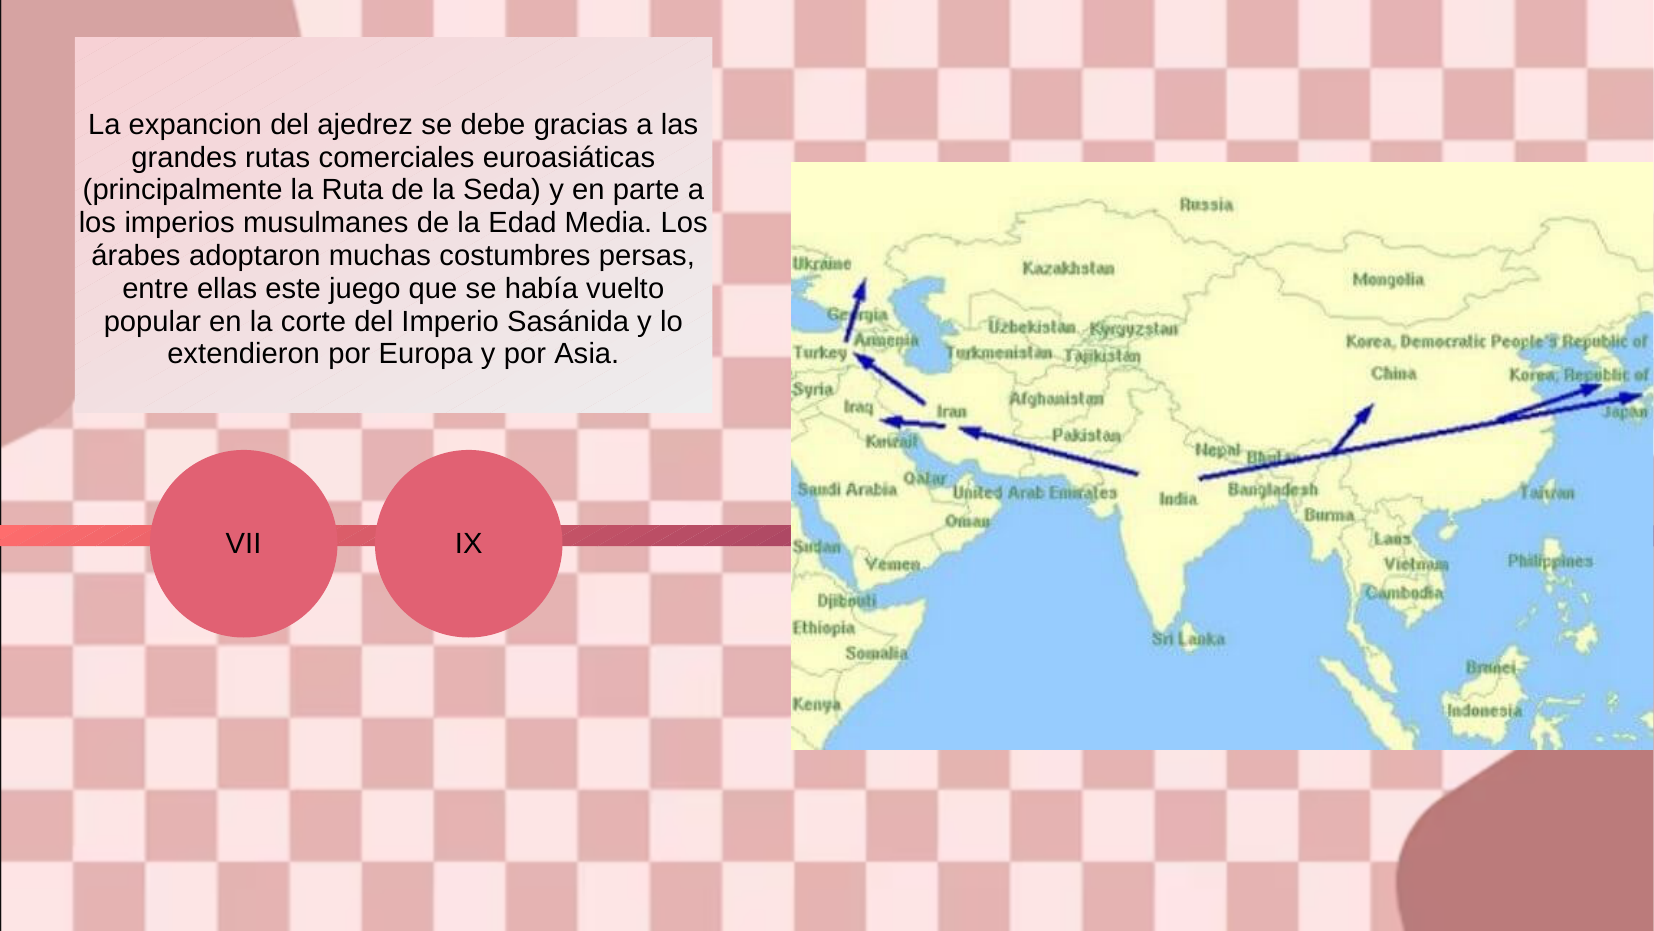

La expancion del ajedrez se debe gracias a las grandes rutas comerciales euroasiáticas (principalmente la Ruta de la Seda) y en parte a los imperios musulmanes de la Edad Media. Los árabes adoptaron muchas costumbres persas, entre ellas este juego que se había vuelto popular en la corte del Imperio Sasánida y lo extendieron por Europa y por Asia.
VII
IX